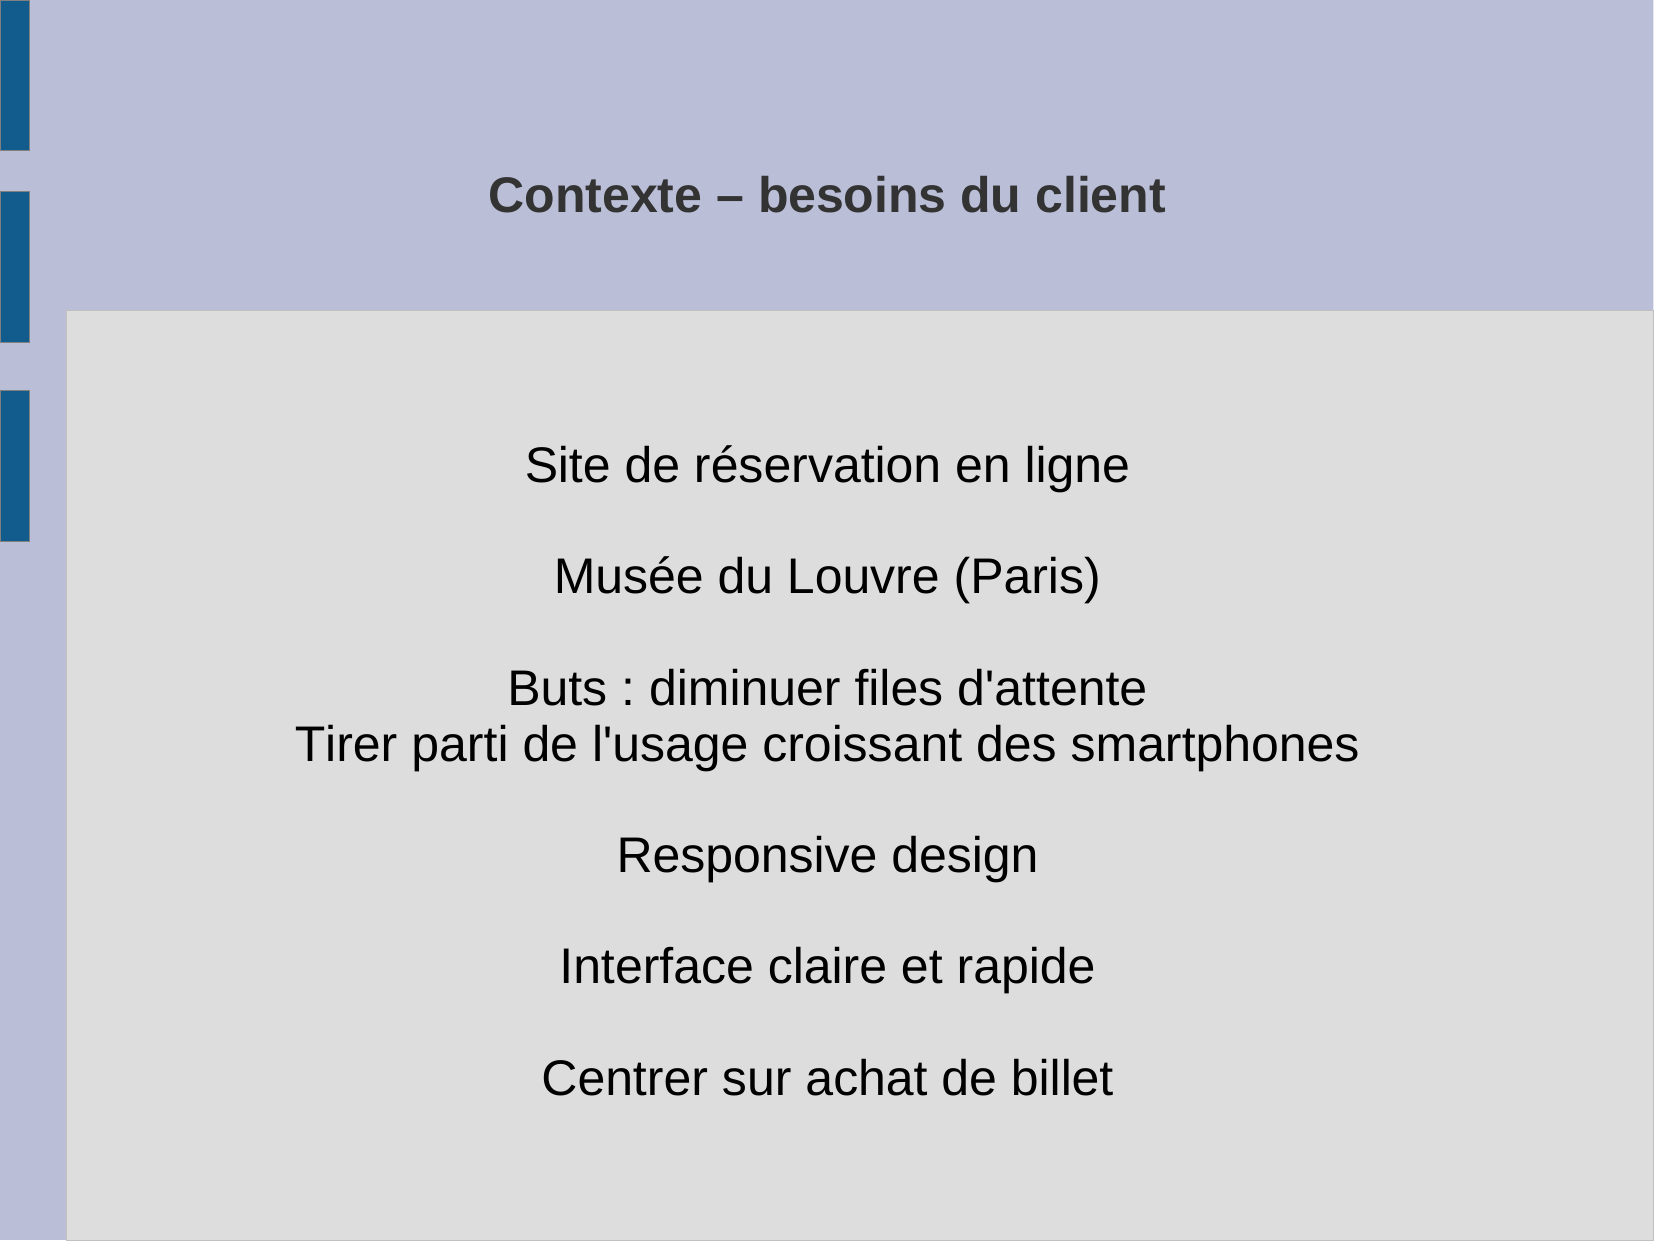

# Contexte – besoins du client
Site de réservation en ligne
Musée du Louvre (Paris)
Buts : diminuer files d'attente
Tirer parti de l'usage croissant des smartphones
Responsive design
Interface claire et rapide
Centrer sur achat de billet